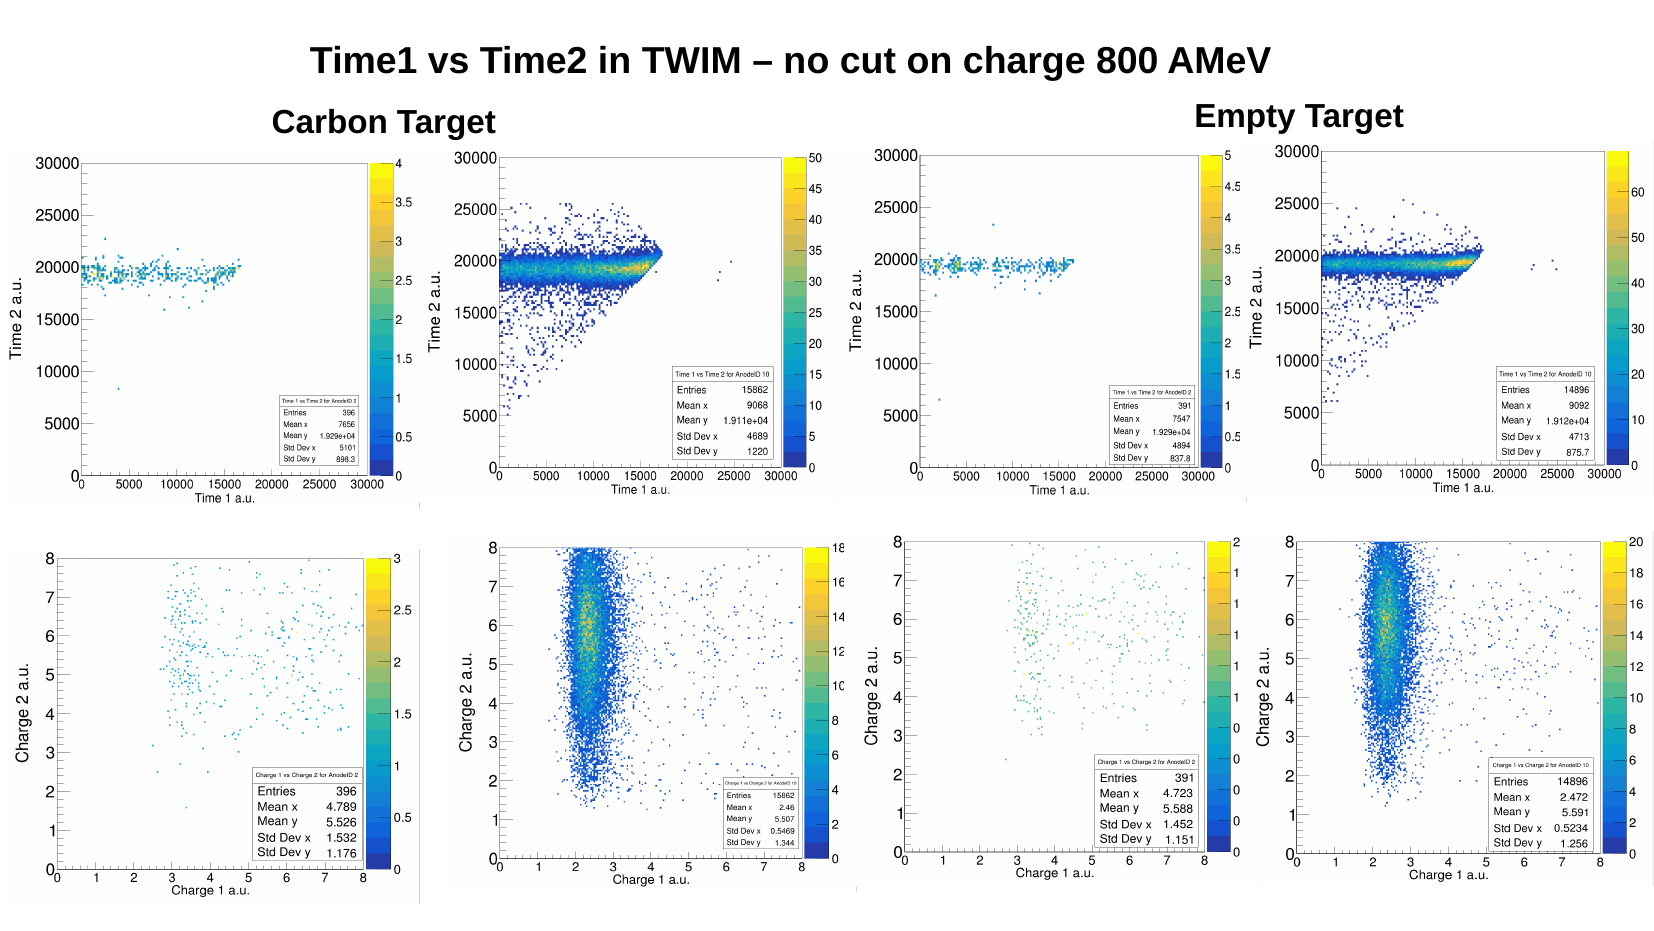

Time1 vs Time2 in TWIM – no cut on charge 800 AMeV
Empty Target
Carbon Target
5